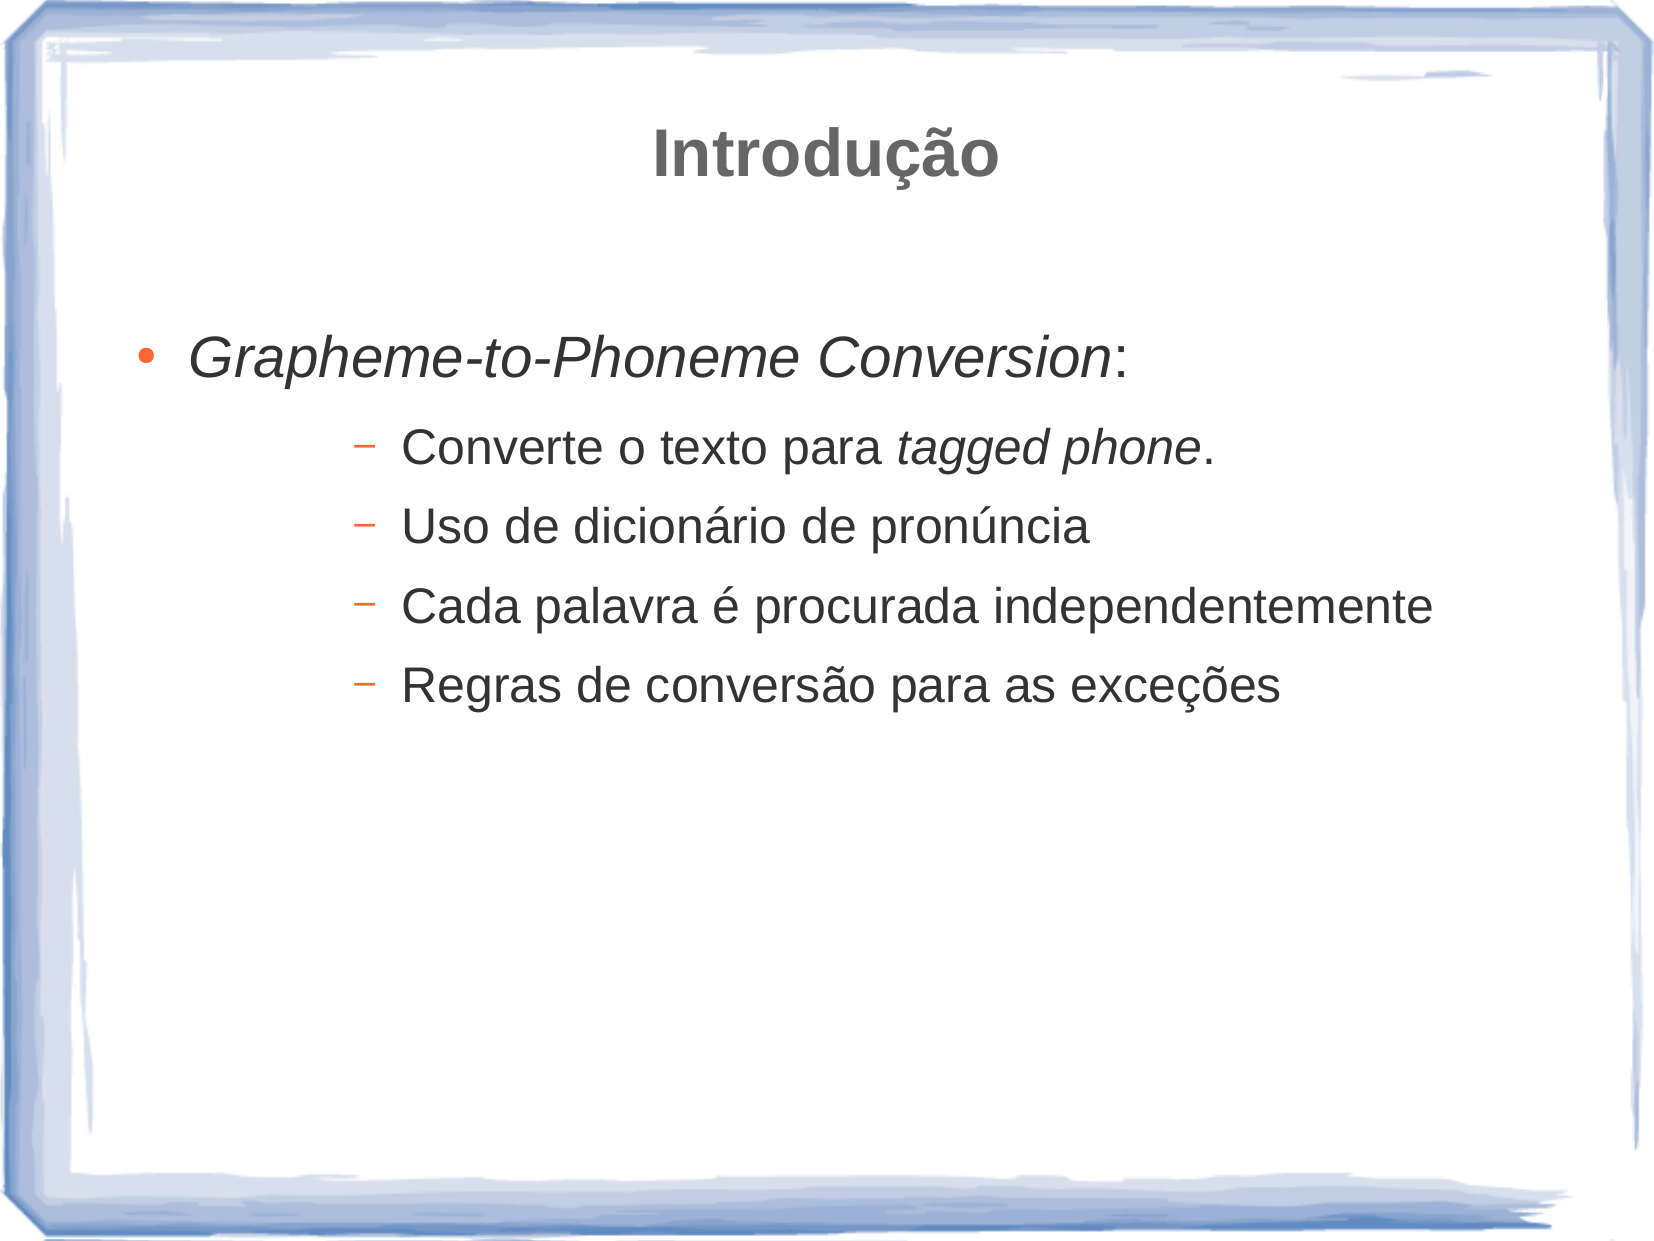

# Introdução
Grapheme-to-Phoneme Conversion:
Converte o texto para tagged phone.
Uso de dicionário de pronúncia
Cada palavra é procurada independentemente
Regras de conversão para as exceções